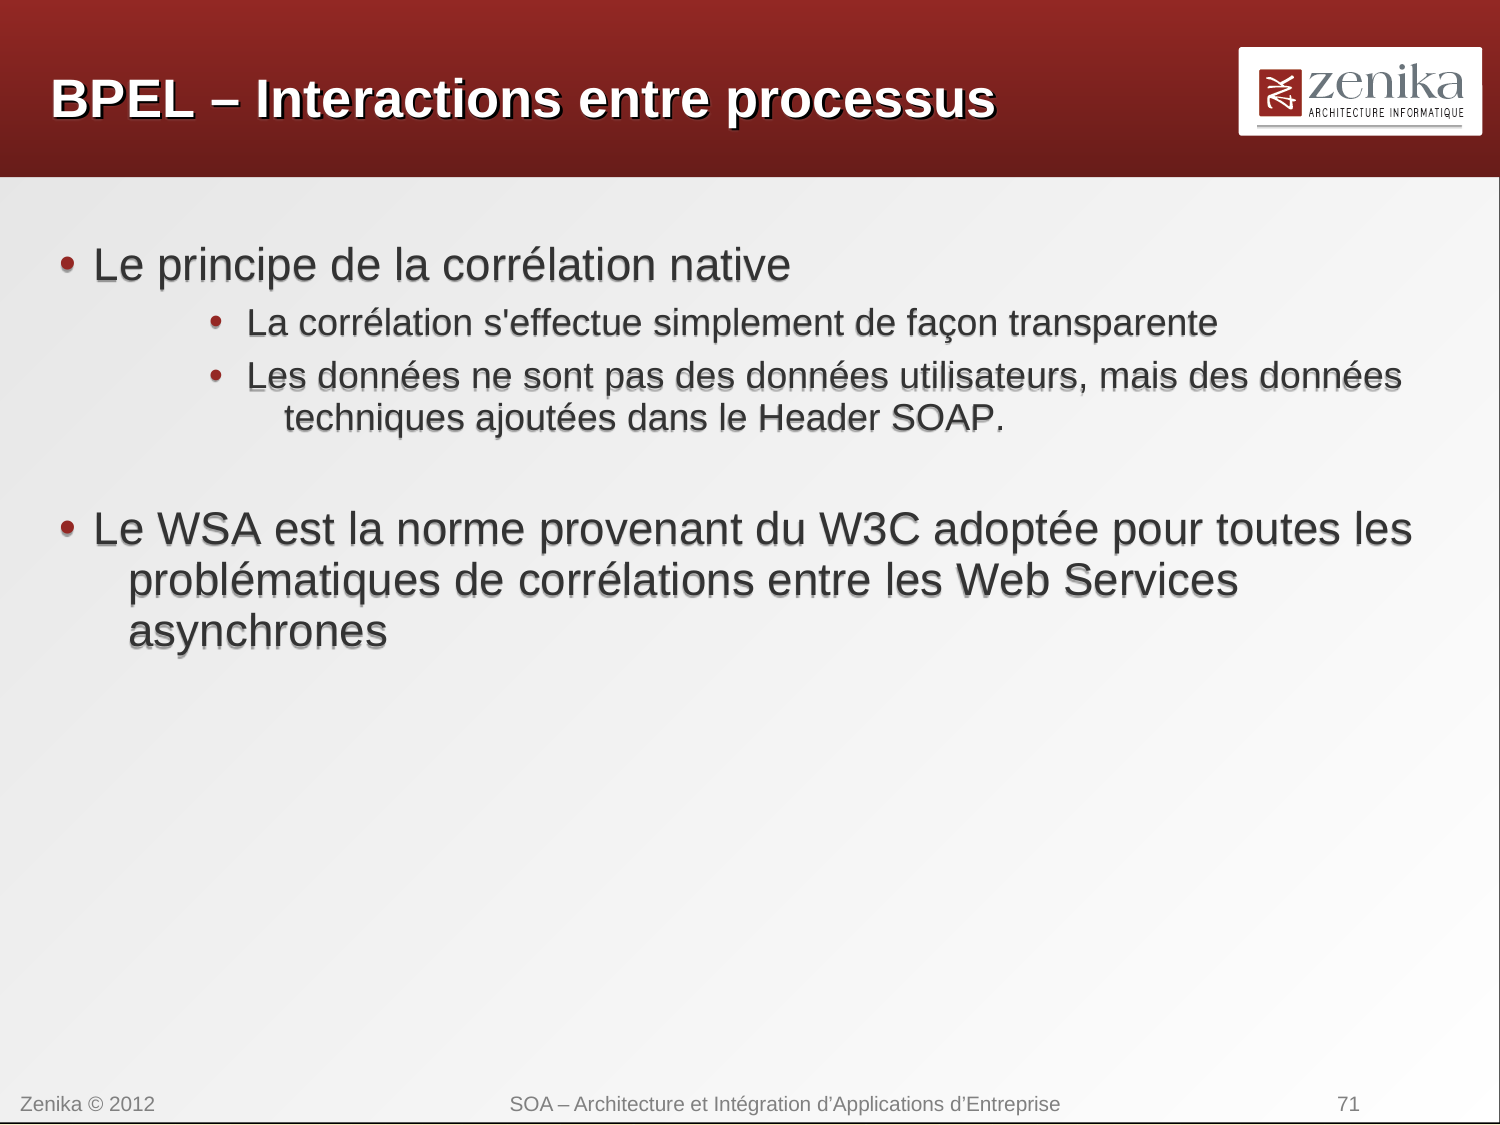

# BPEL – Interactions entre processus
Le principe de la corrélation native
La corrélation s'effectue simplement de façon transparente
Les données ne sont pas des données utilisateurs, mais des données techniques ajoutées dans le Header SOAP.
Le WSA est la norme provenant du W3C adoptée pour toutes les problématiques de corrélations entre les Web Services asynchrones